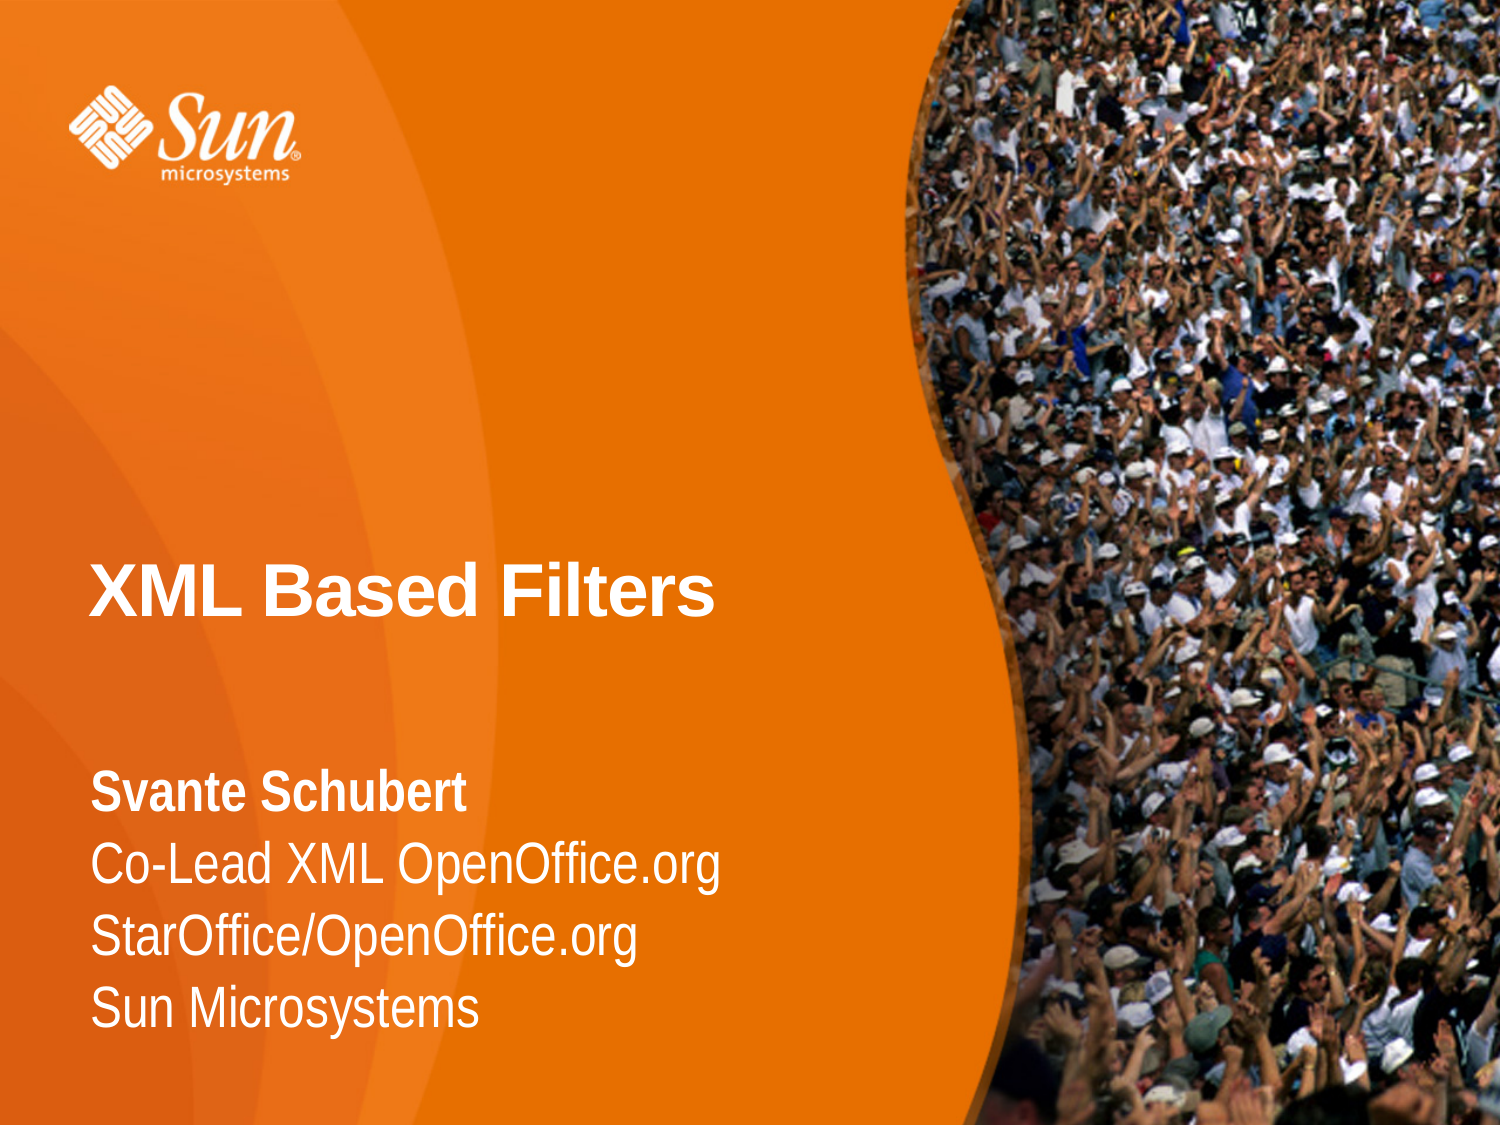

# XML Based Filters
Svante Schubert
Co-Lead XML OpenOffice.org
StarOffice/OpenOffice.org
Sun Microsystems